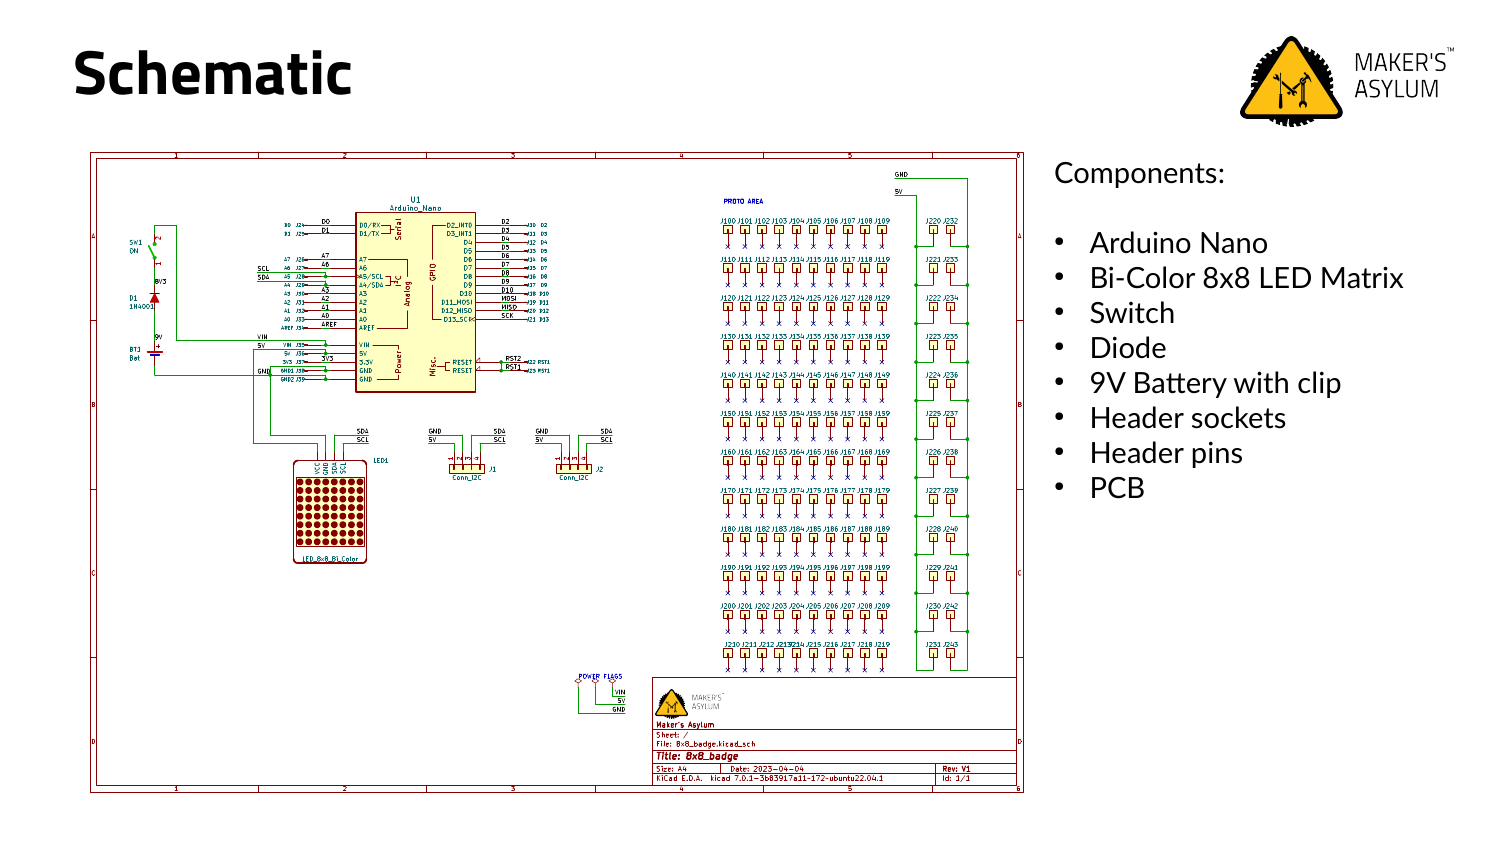

Schematic
Components:
Arduino Nano
Bi-Color 8x8 LED Matrix
Switch
Diode
9V Battery with clip
Header sockets
Header pins
PCB